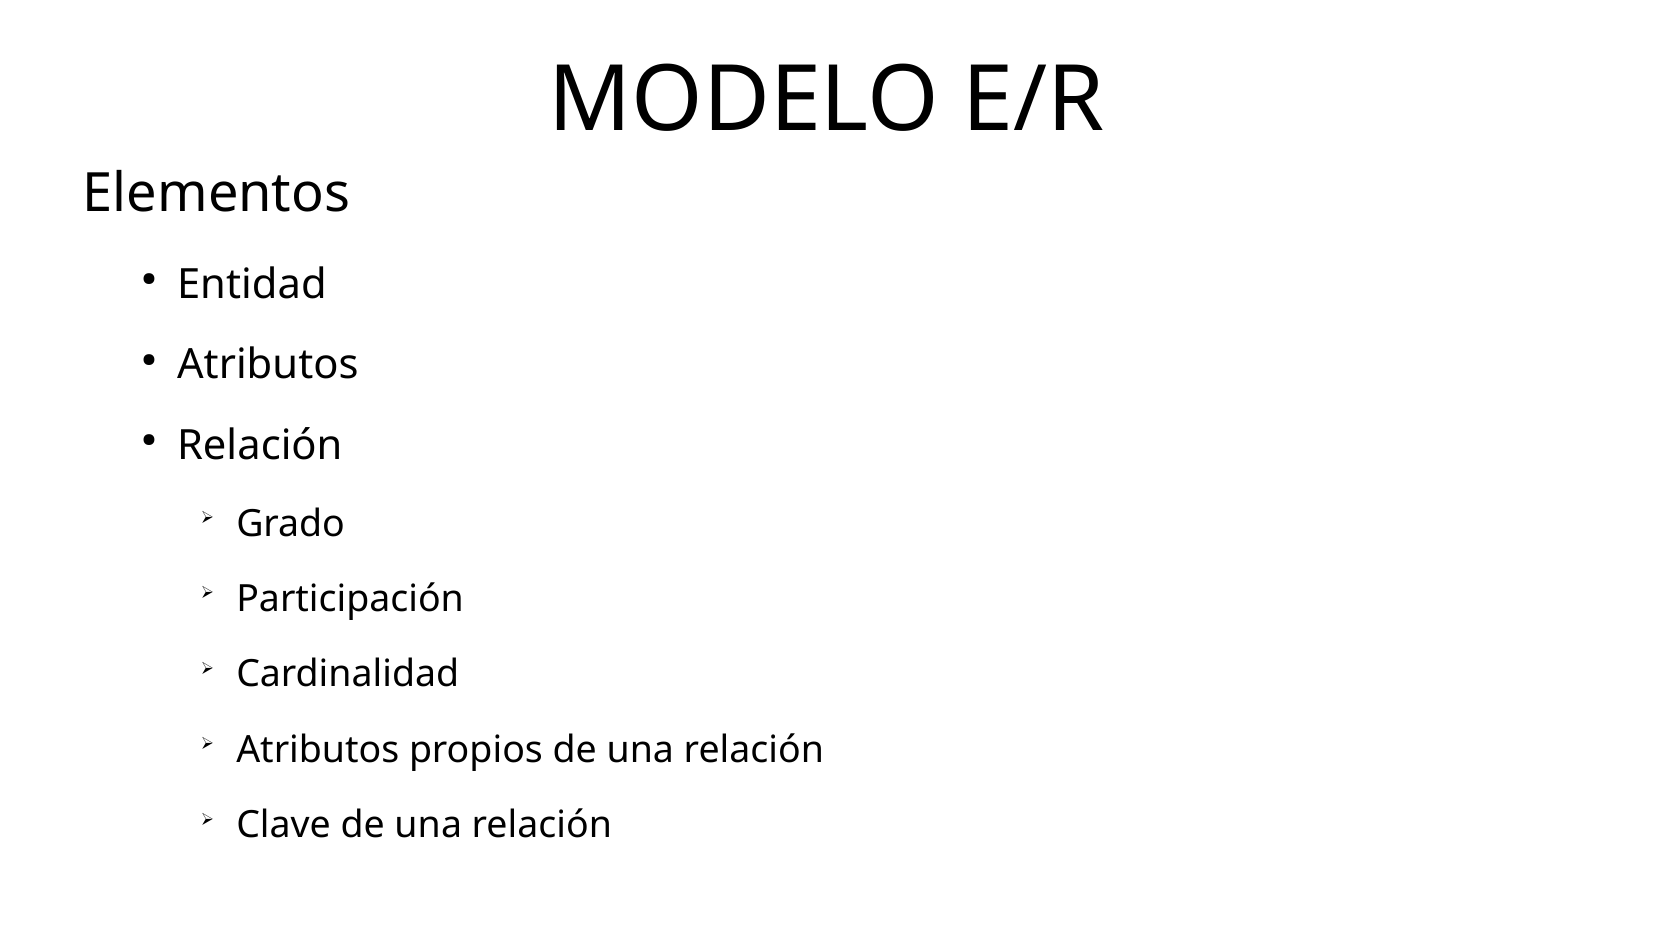

# MODELO E/R
Elementos
Entidad
Atributos
Relación
Grado
Participación
Cardinalidad
Atributos propios de una relación
Clave de una relación